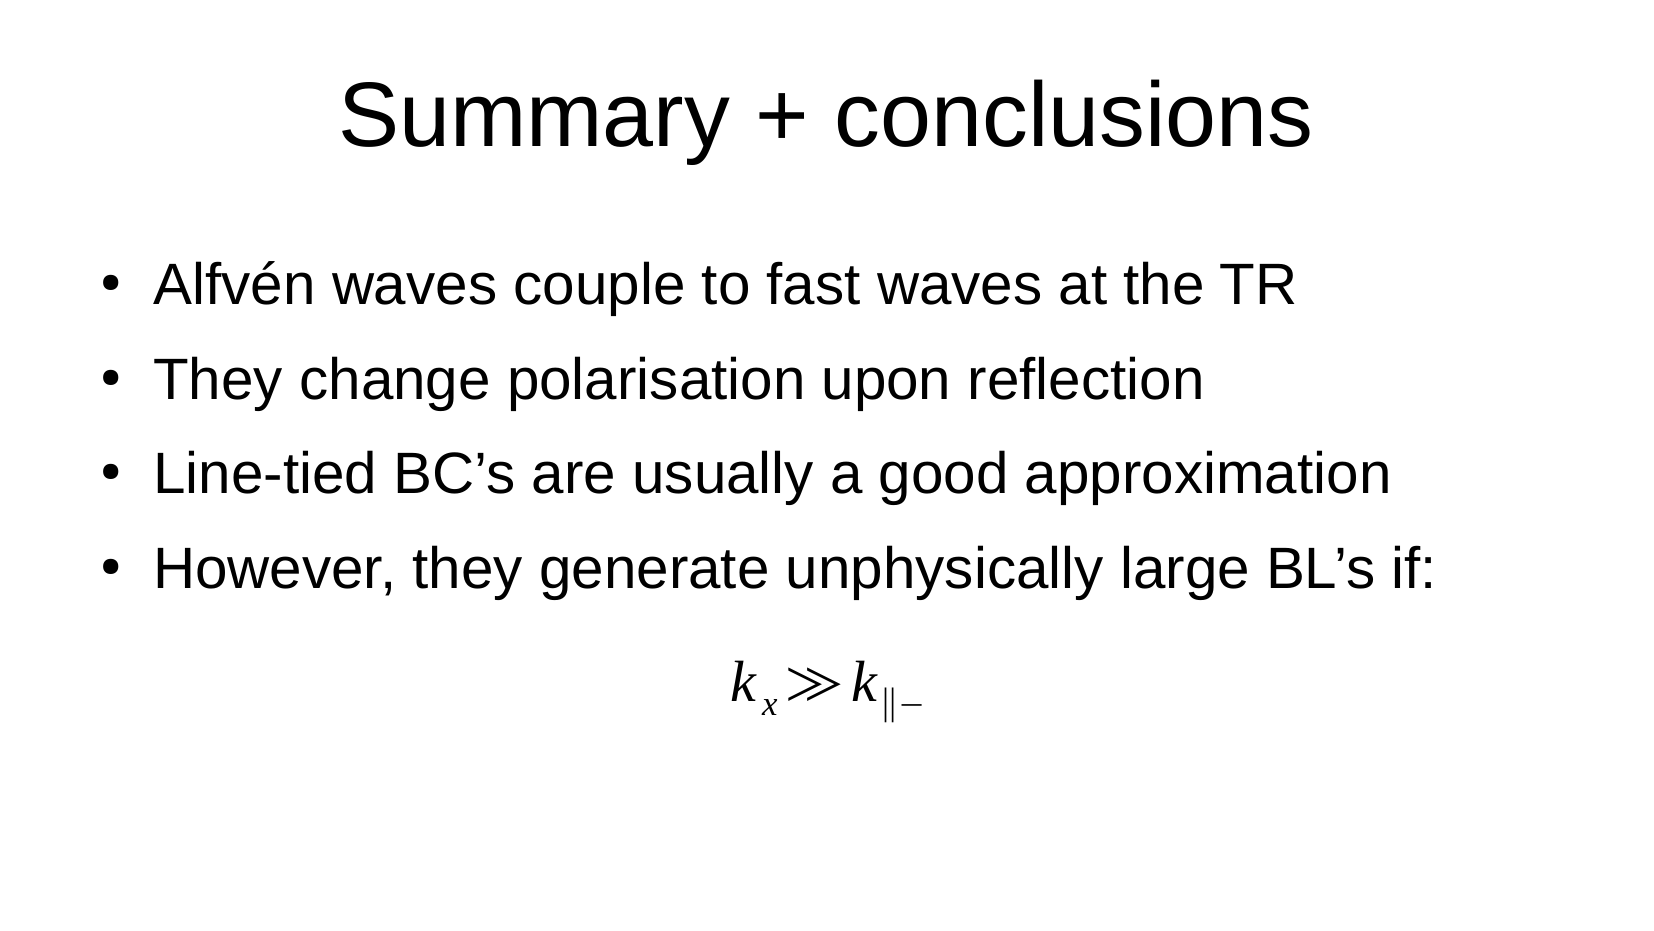

# Summary + conclusions
Alfvén waves couple to fast waves at the TR
They change polarisation upon reflection
Line-tied BC’s are usually a good approximation
However, they generate unphysically large BL’s if: